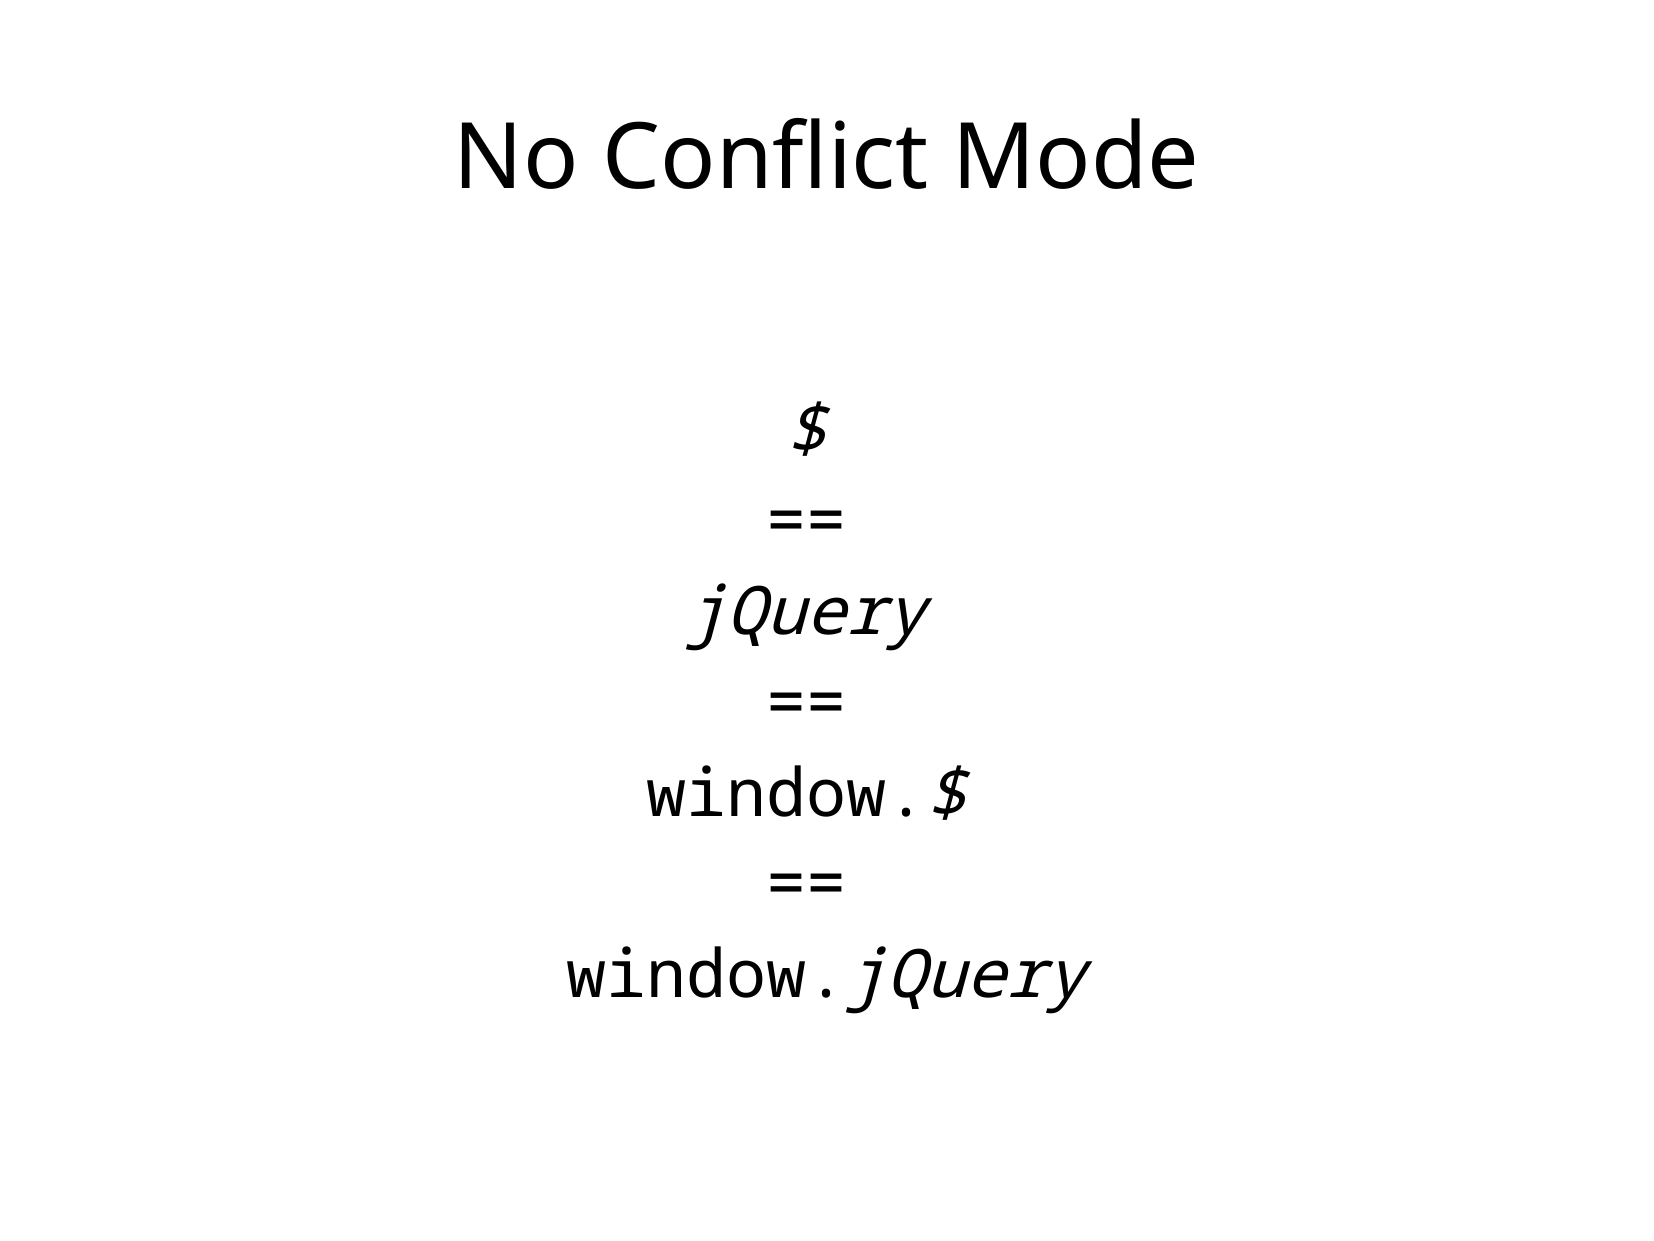

# No Conflict Mode
$
==
jQuery
==
window.$
==
window.jQuery